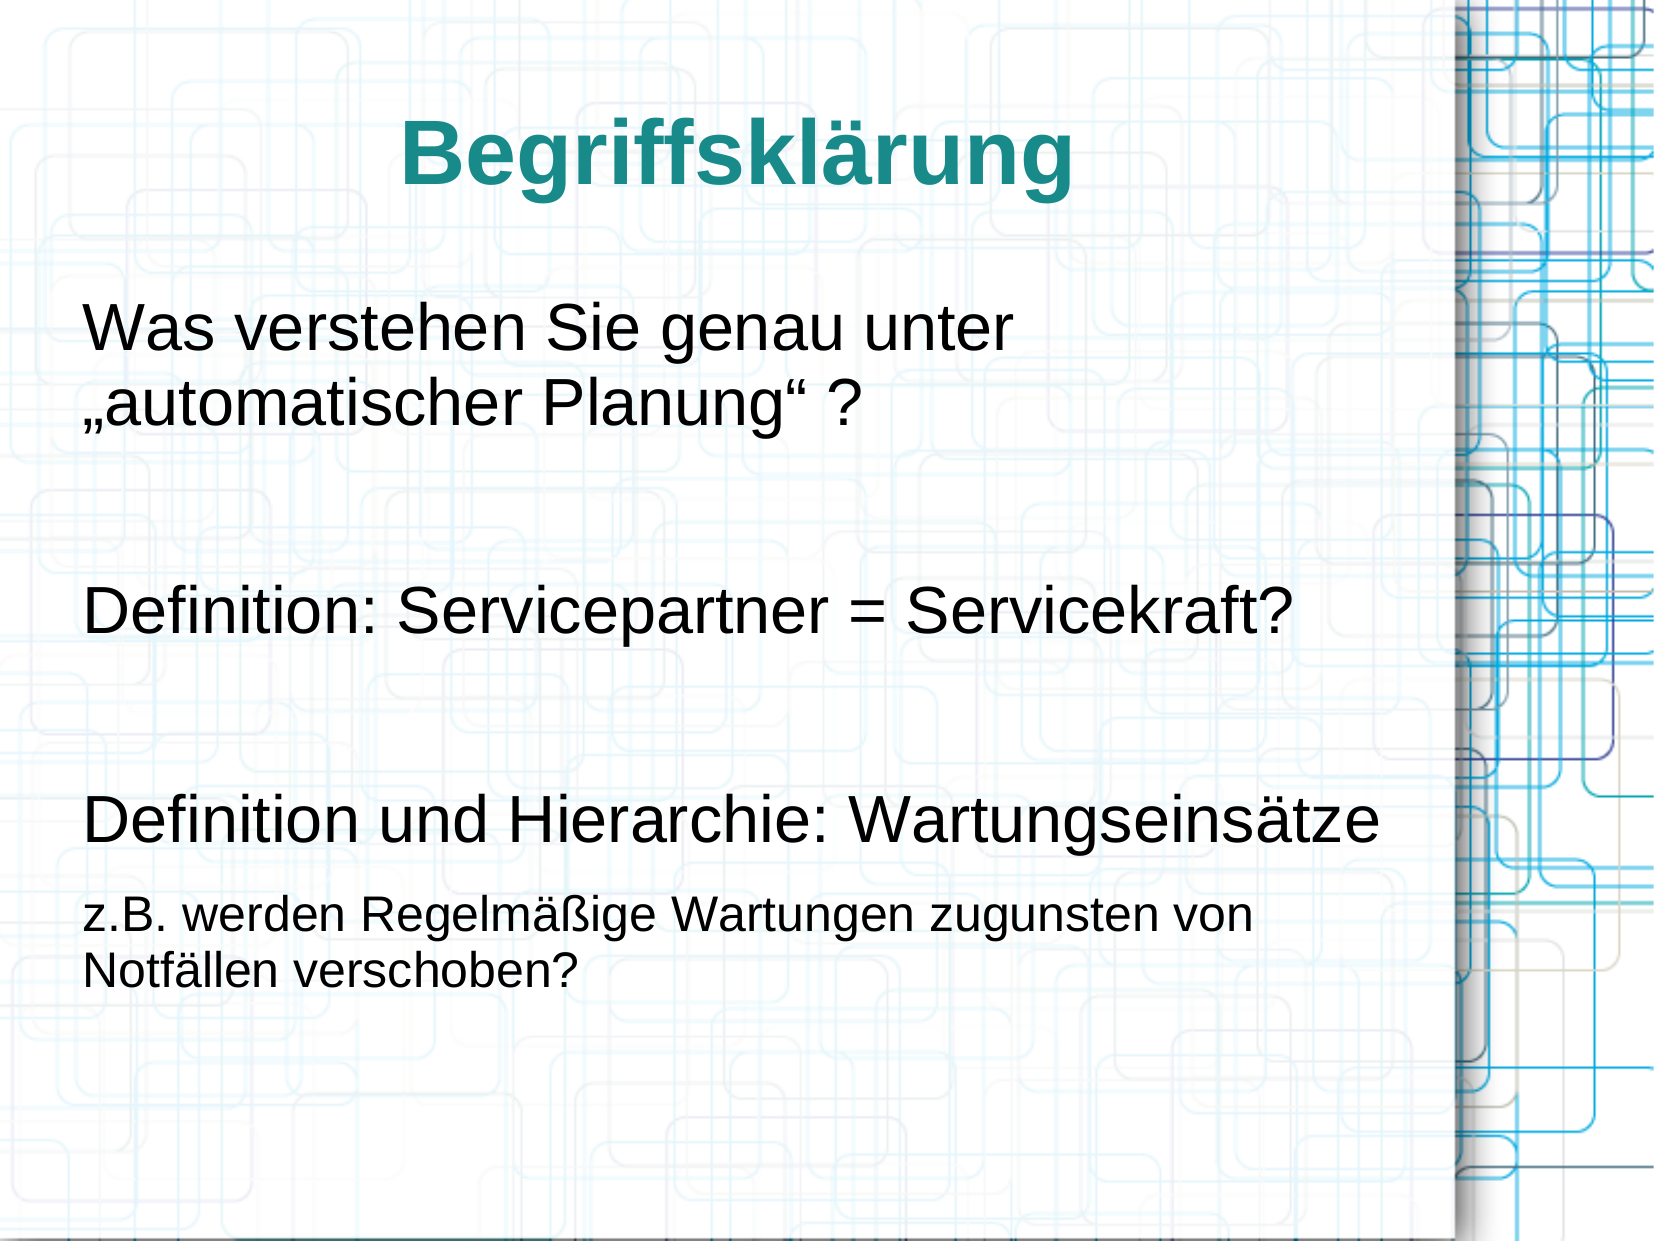

# Begriffsklärung
Was verstehen Sie genau unter „automatischer Planung“ ?
Definition: Servicepartner = Servicekraft?
Definition und Hierarchie: Wartungseinsätze
z.B. werden Regelmäßige Wartungen zugunsten von Notfällen verschoben?